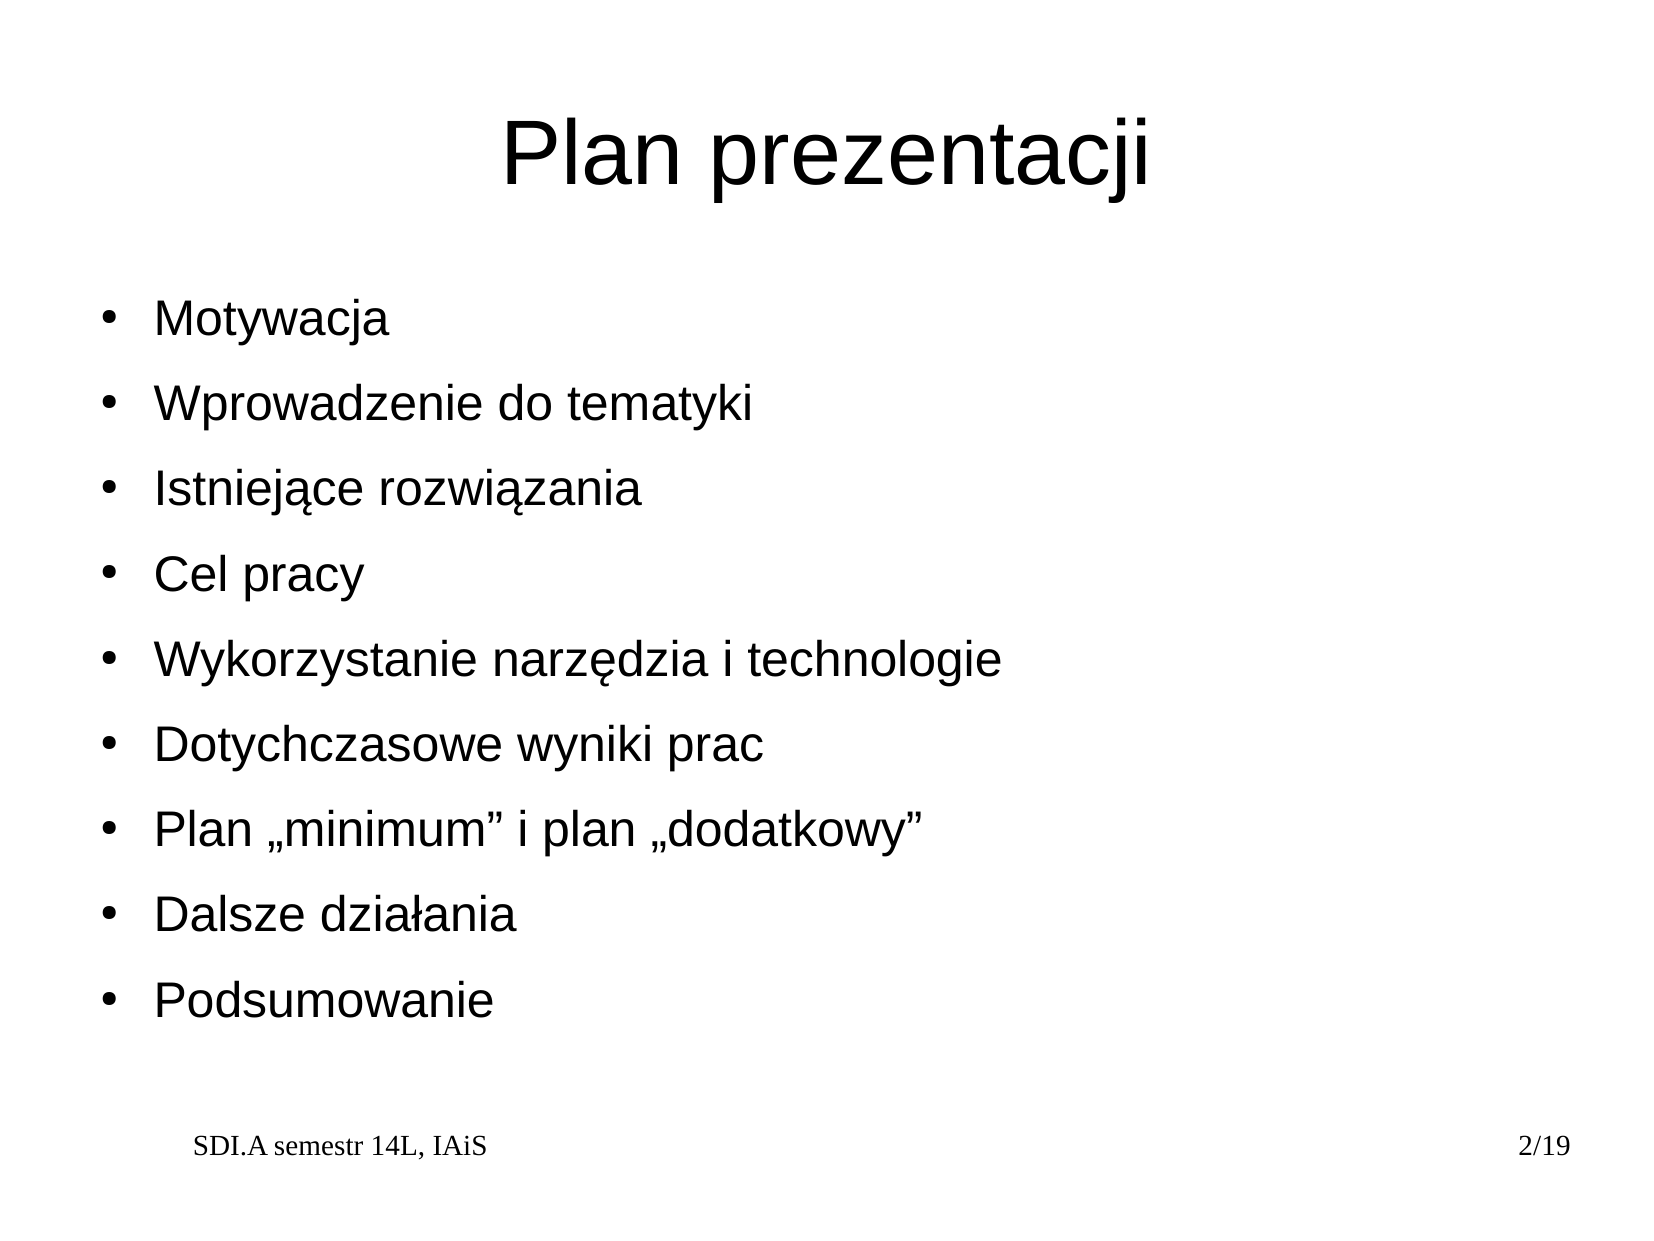

# Plan prezentacji
Motywacja
Wprowadzenie do tematyki
Istniejące rozwiązania
Cel pracy
Wykorzystanie narzędzia i technologie
Dotychczasowe wyniki prac
Plan „minimum” i plan „dodatkowy”
Dalsze działania
Podsumowanie
SDI.A semestr 14L, IAiS
2